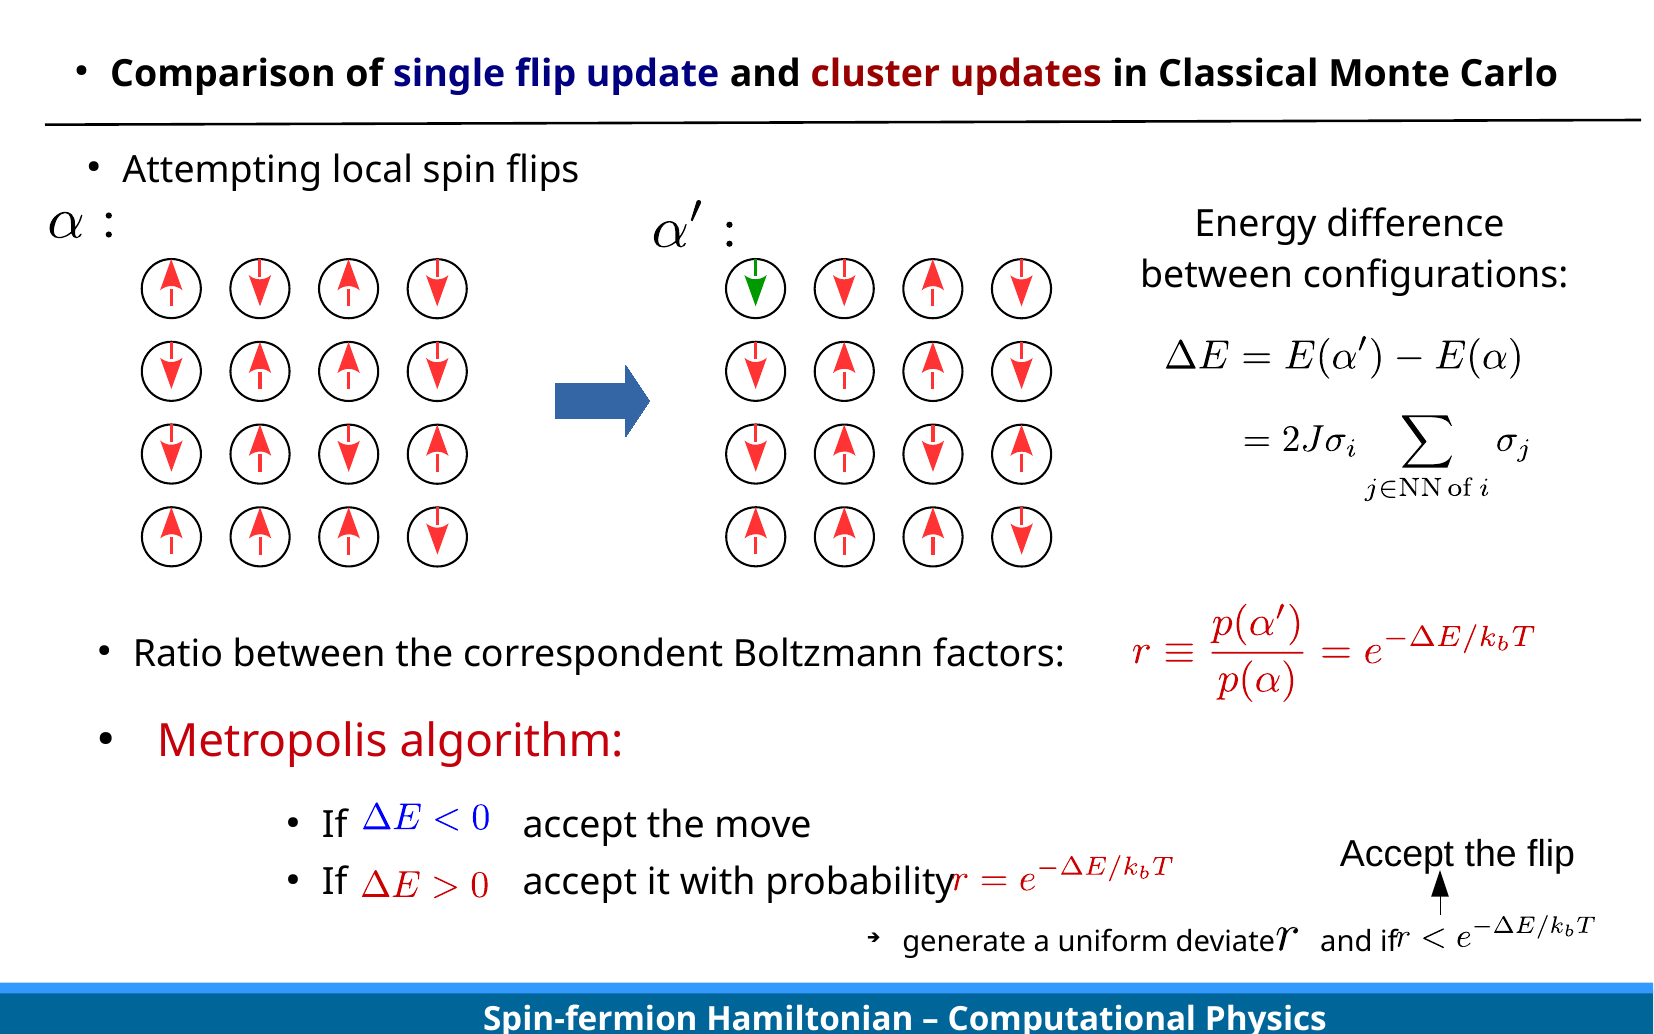

Comparison of single flip update and cluster updates in Classical Monte Carlo
Attempting local spin flips
Energy difference
between configurations:
Ratio between the correspondent Boltzmann factors:
 Metropolis algorithm:
If accept the move
Projects – Computational Physics
Accept the flip
If accept it with probability
generate a uniform deviate and if